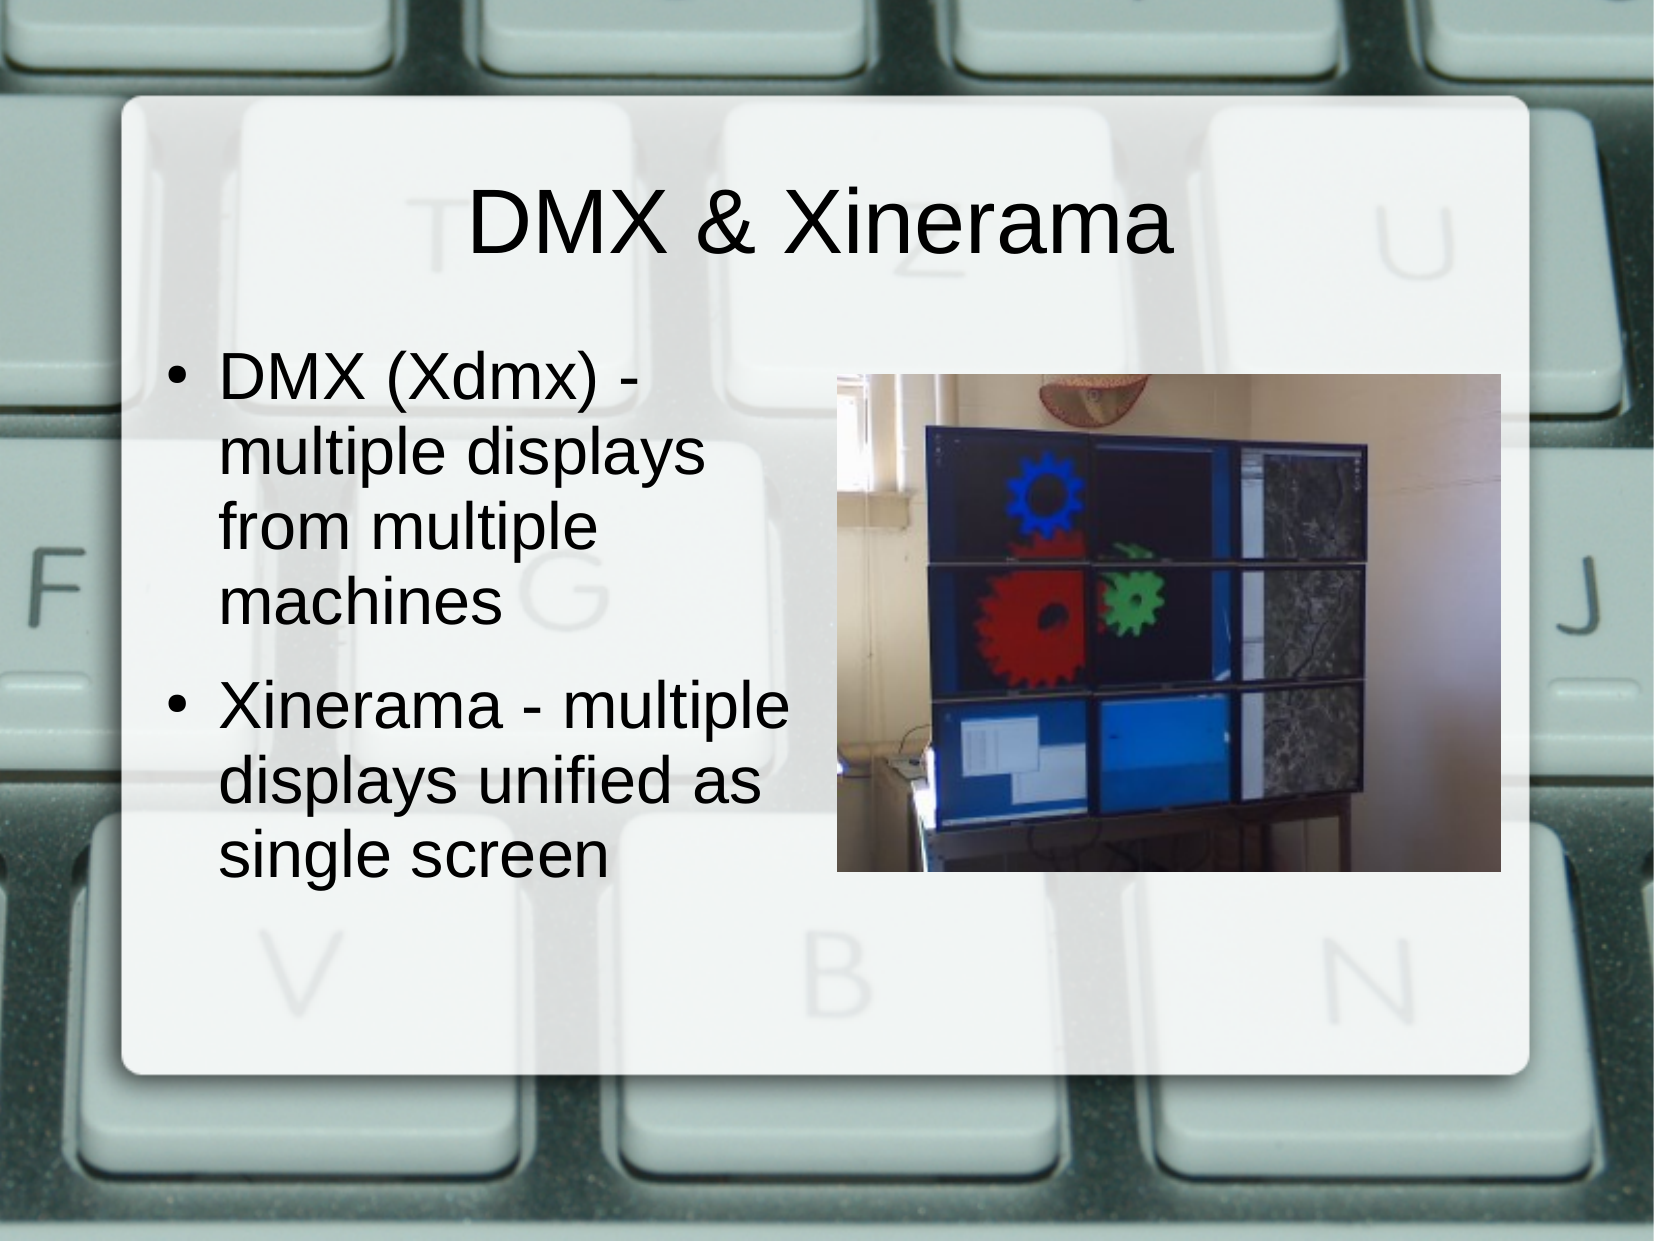

# DMX & Xinerama
DMX (Xdmx) - multiple displays from multiple machines
Xinerama - multiple displays unified as single screen